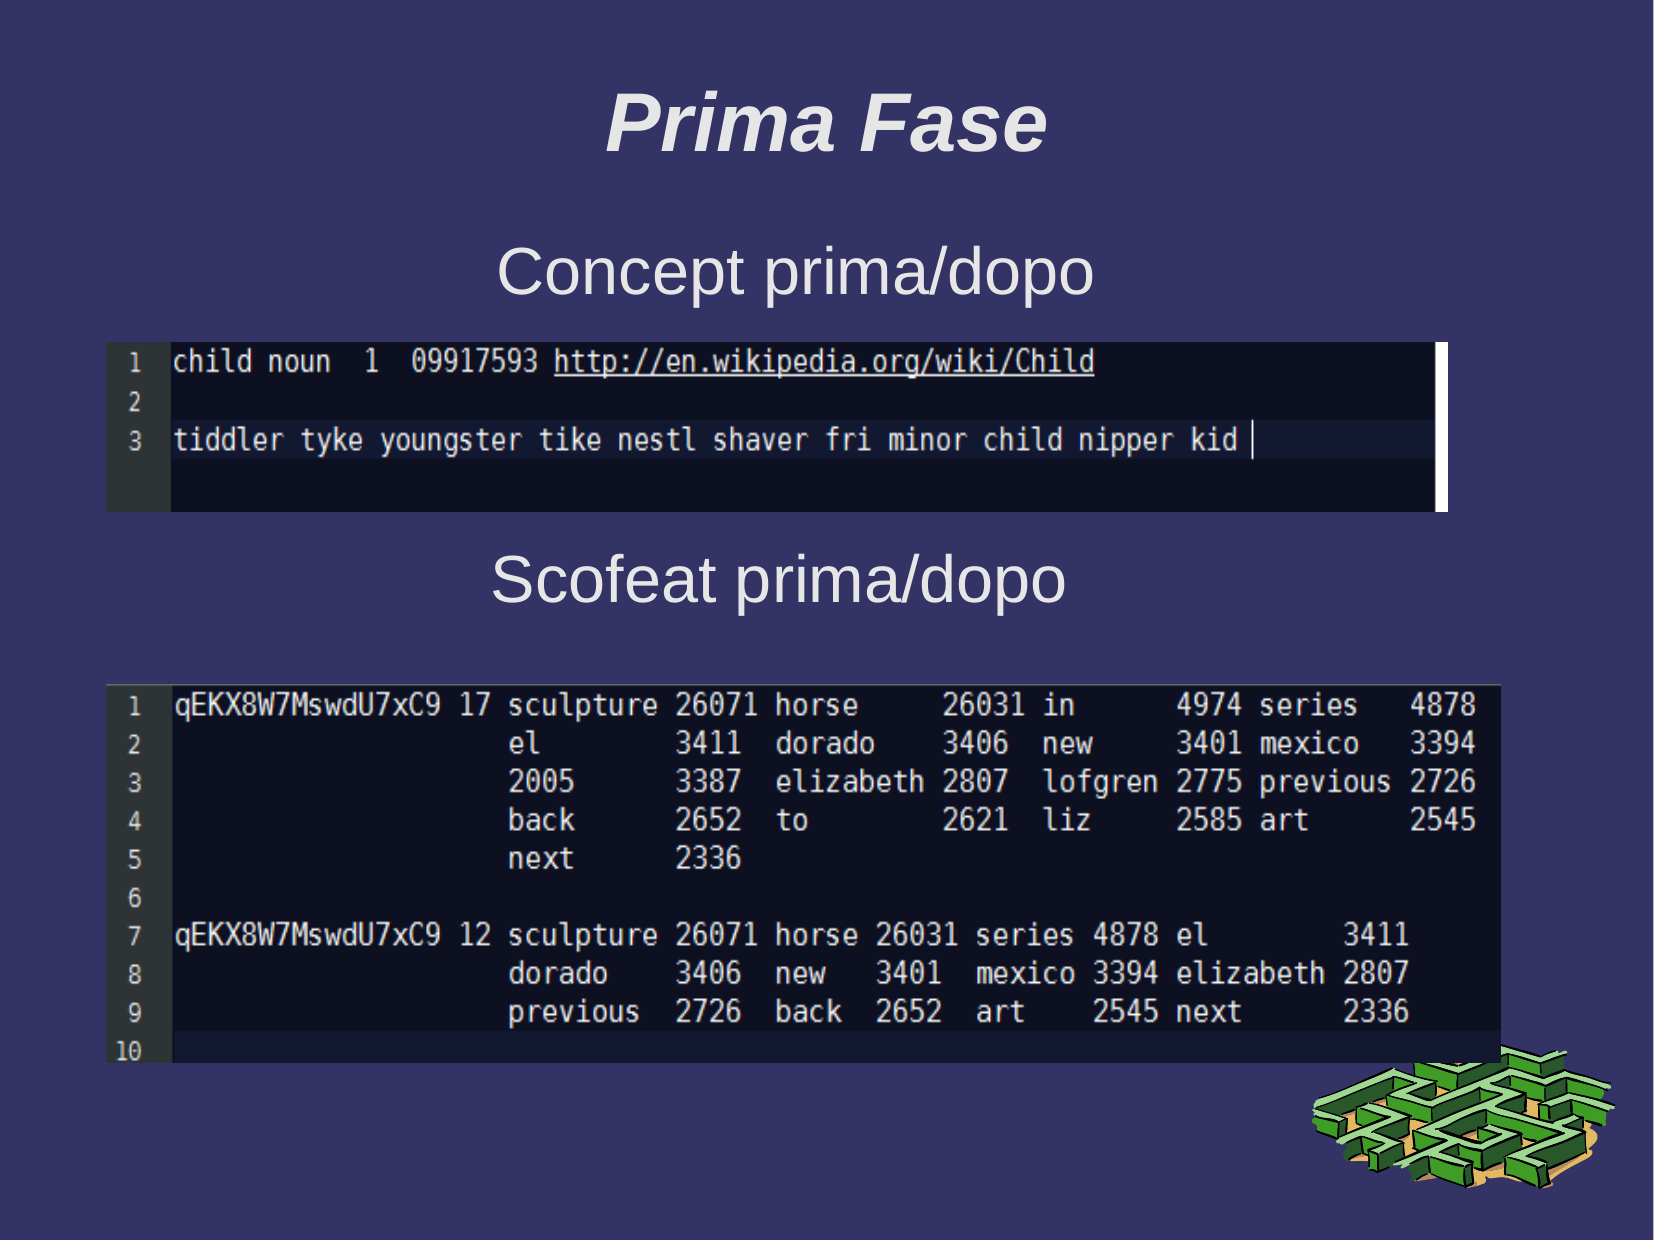

# Prima Fase
Concept prima/dopo
Scofeat prima/dopo